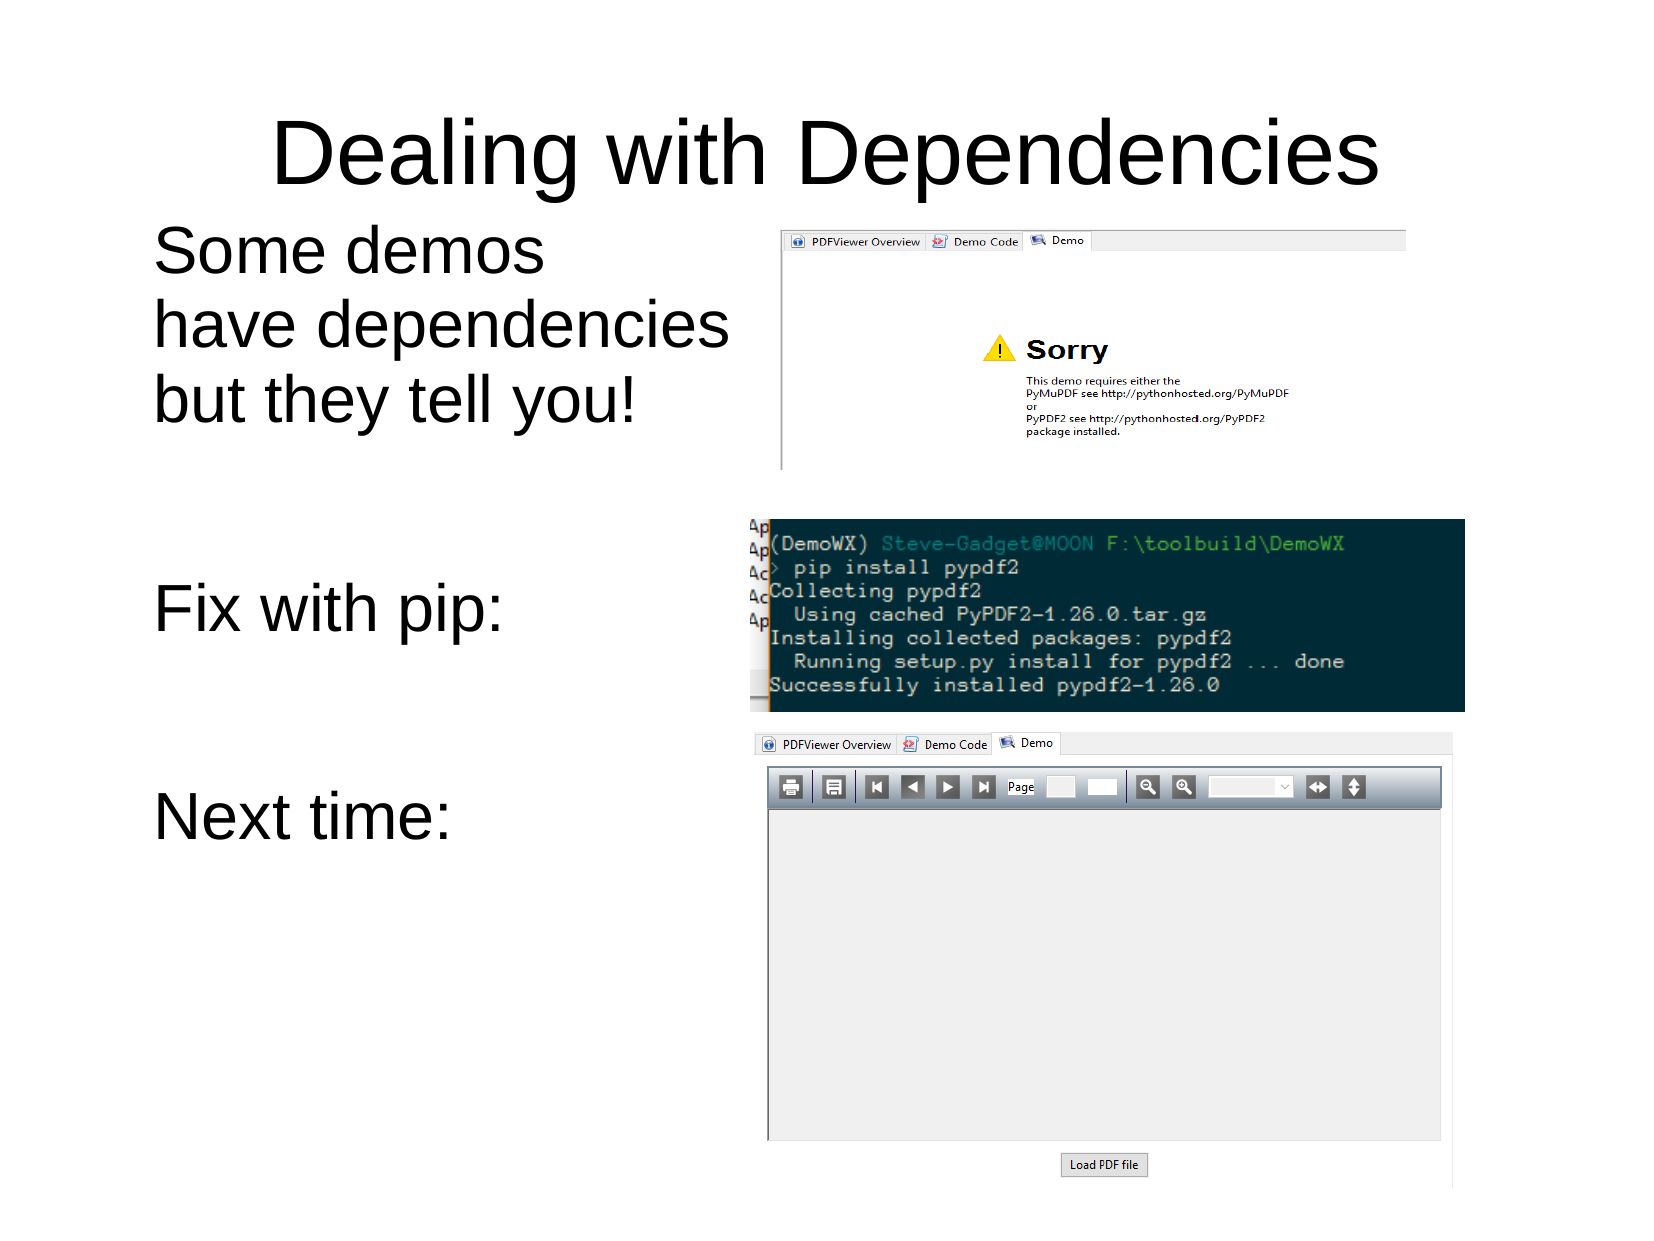

# Dealing with Dependencies
Some demos
have dependencies
but they tell you!
Fix with pip:
Next time: